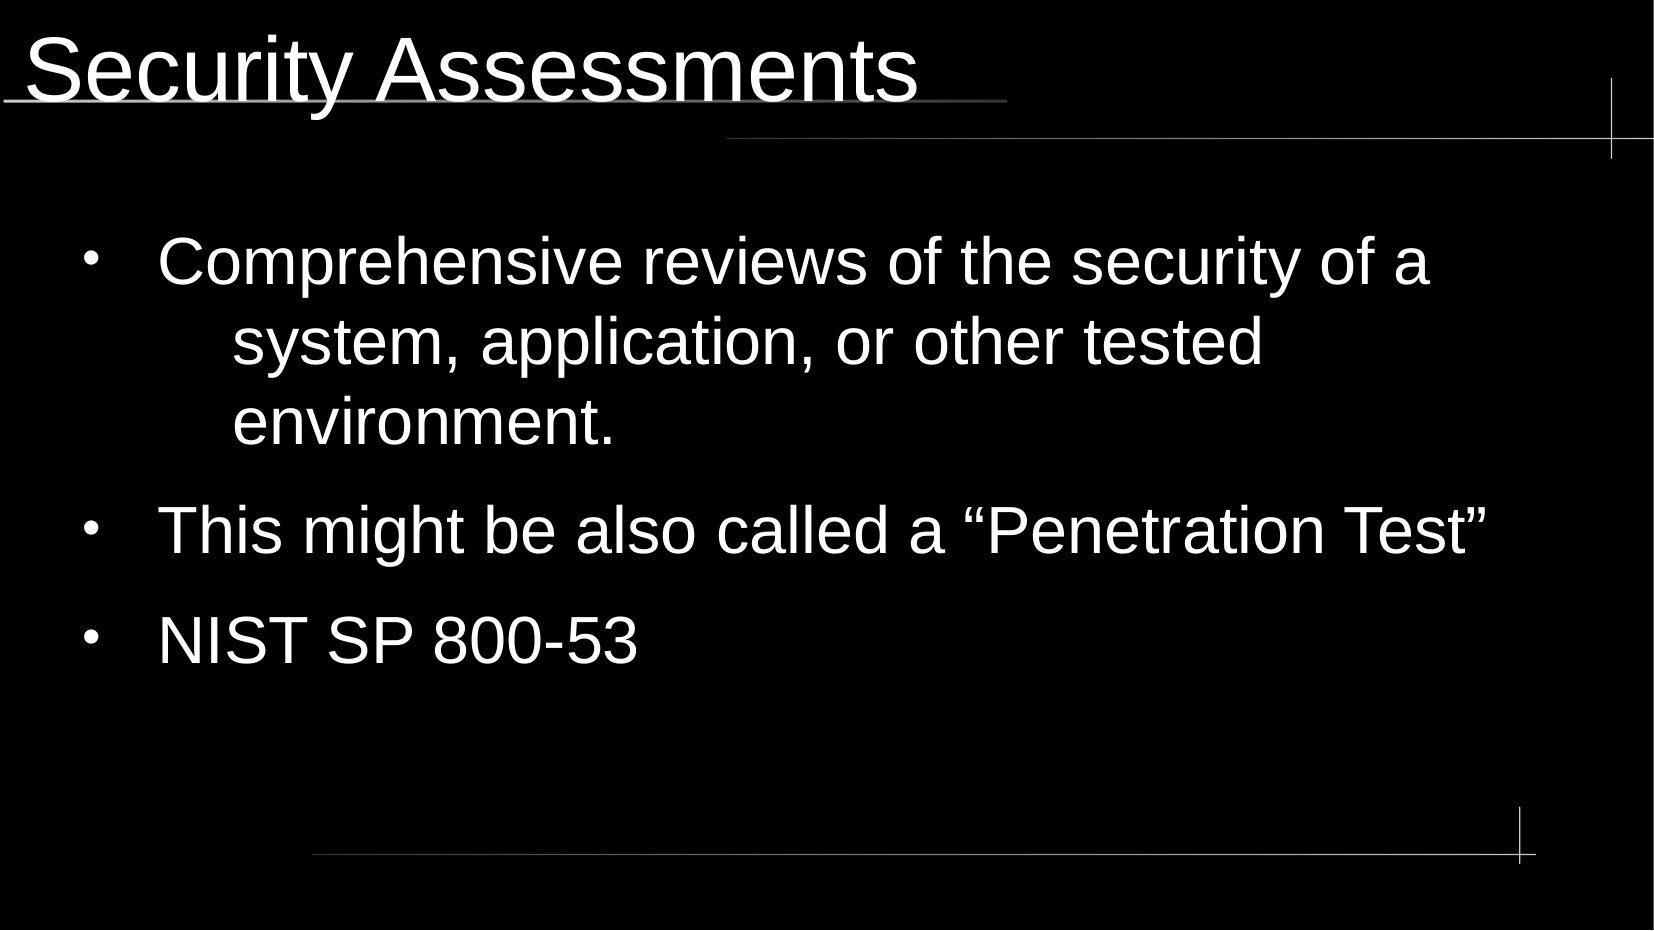

# Security Assessments
Comprehensive reviews of the security of a system, application, or other tested environment.
This might be also called a “Penetration Test”
NIST SP 800-53